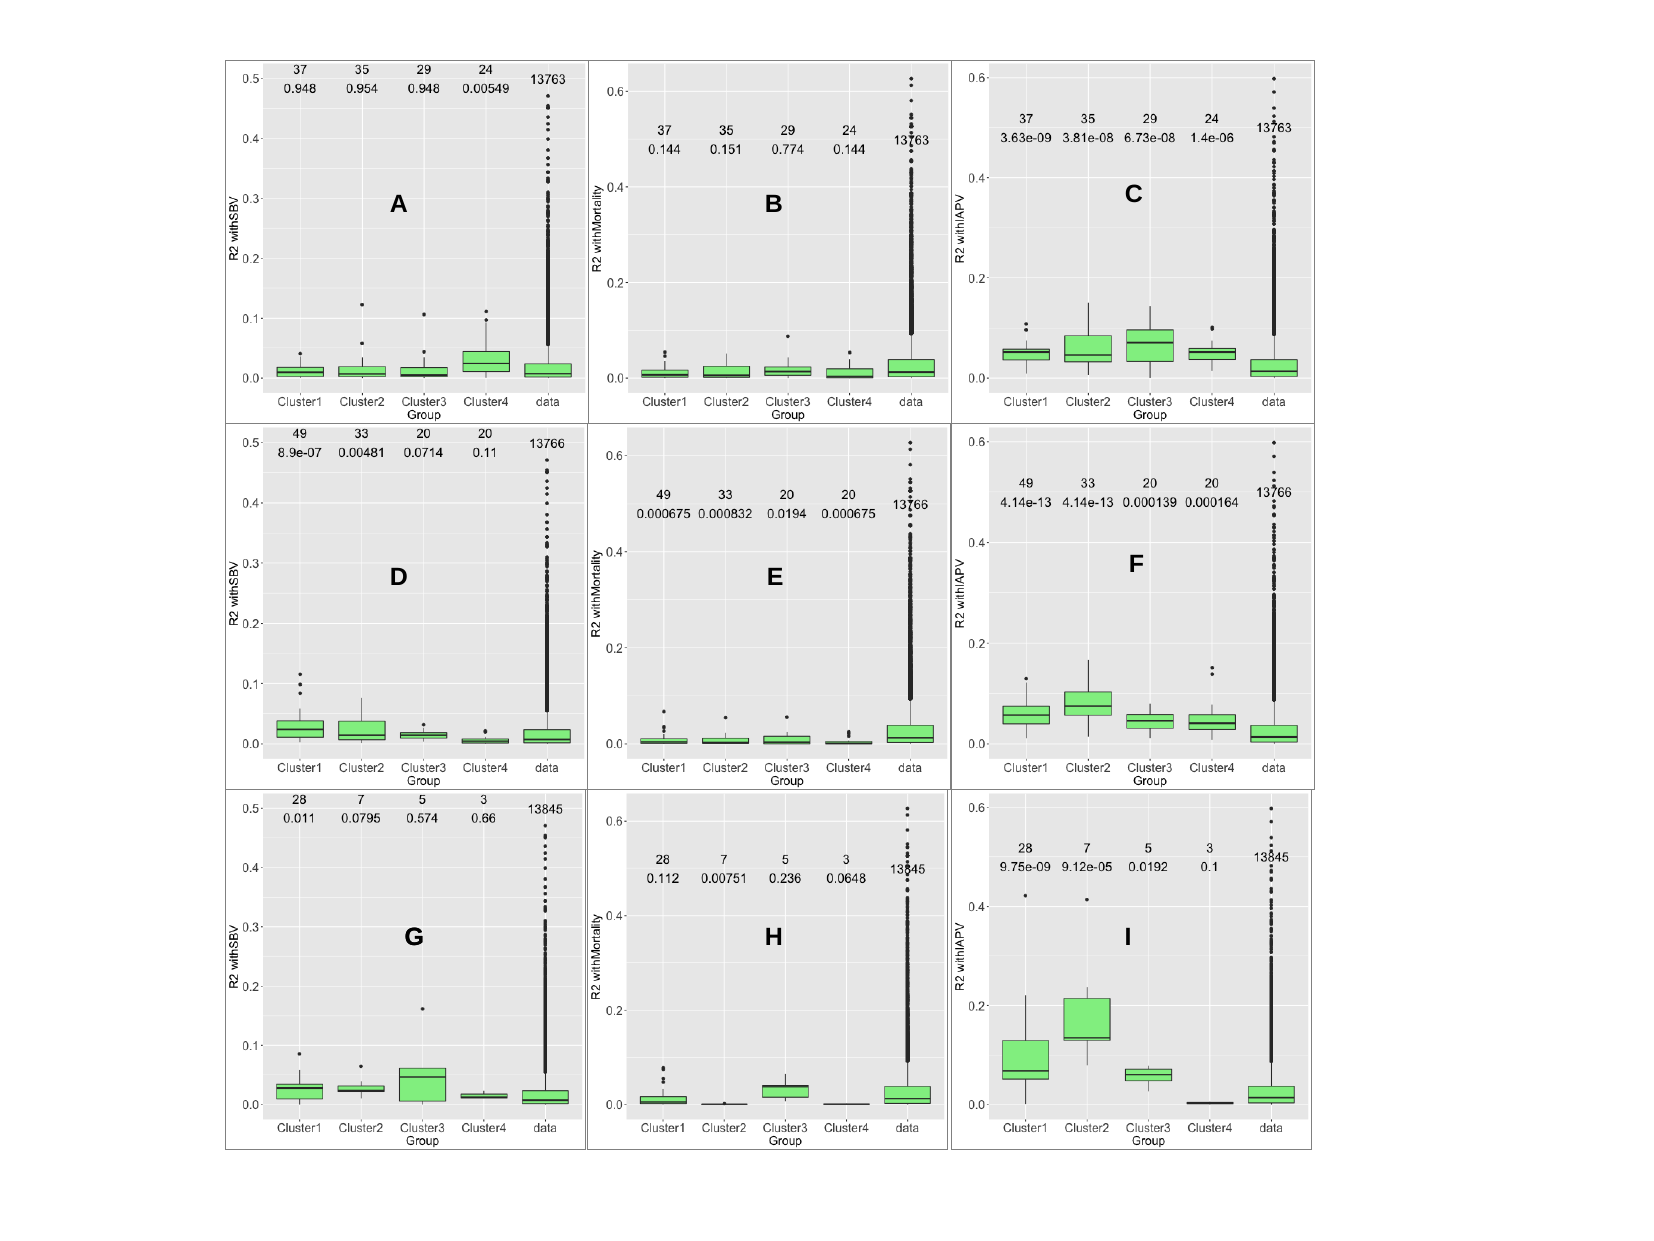

C
A
B
F
D
E
G
G
H
I